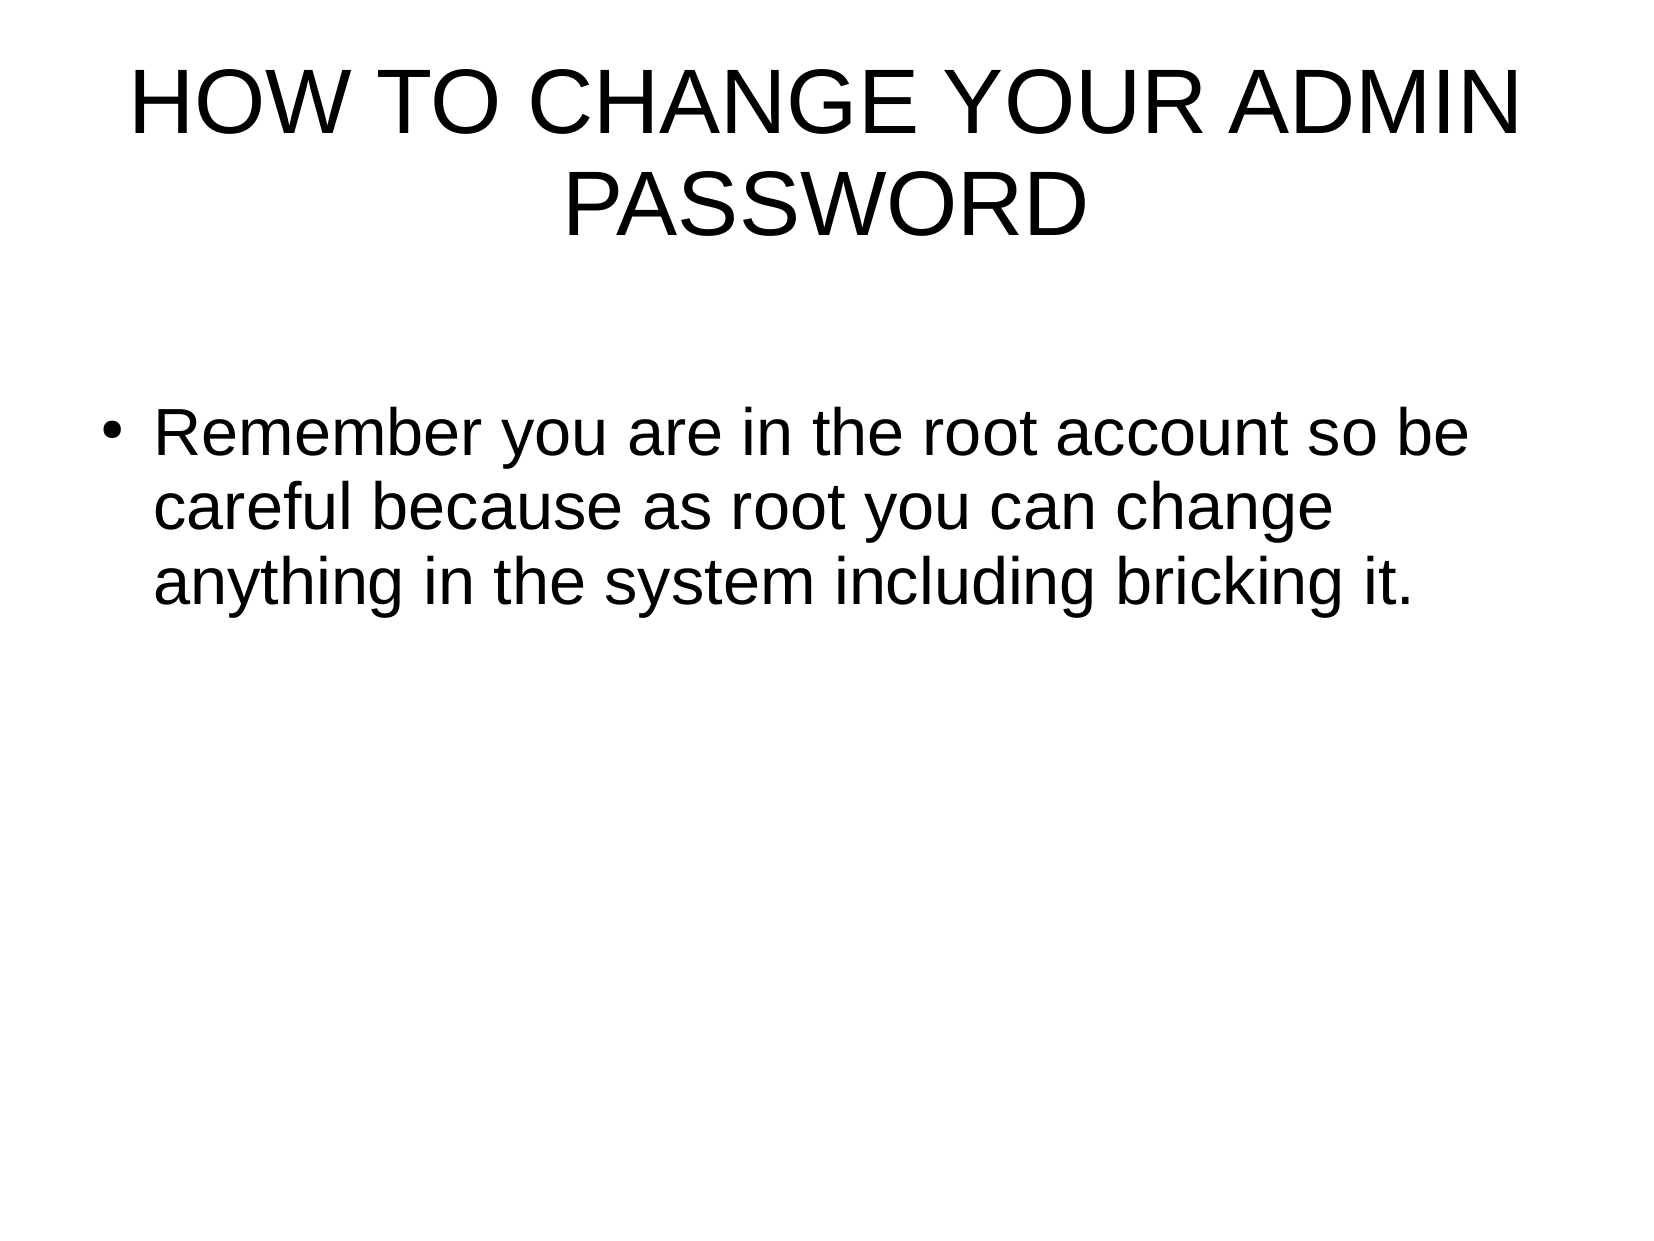

# HOW TO CHANGE YOUR ADMIN PASSWORD
Remember you are in the root account so be careful because as root you can change anything in the system including bricking it.